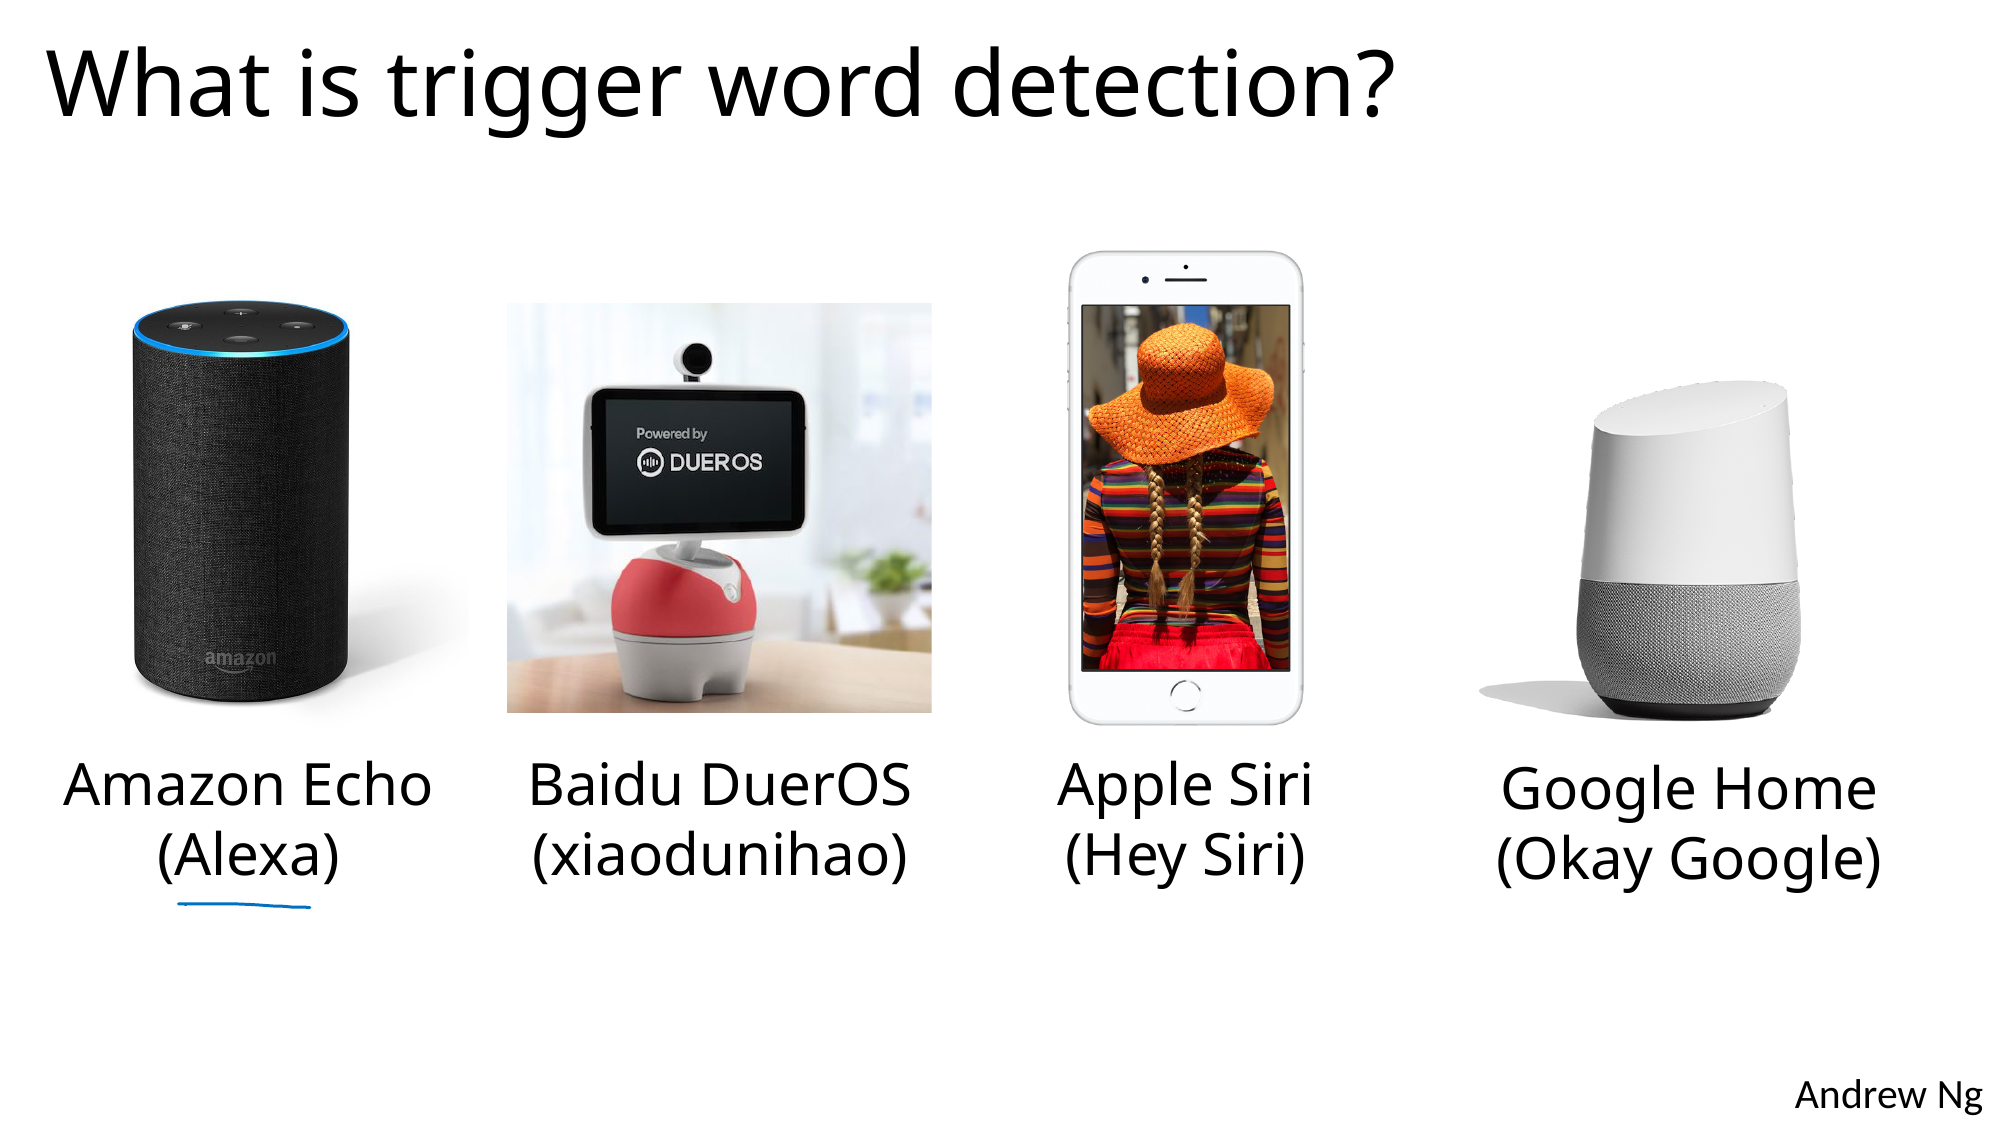

# What is trigger word detection?
Baidu DuerOS
(xiaodunihao)
Amazon Echo
(Alexa)
Apple Siri
(Hey Siri)
Google Home
(Okay Google)